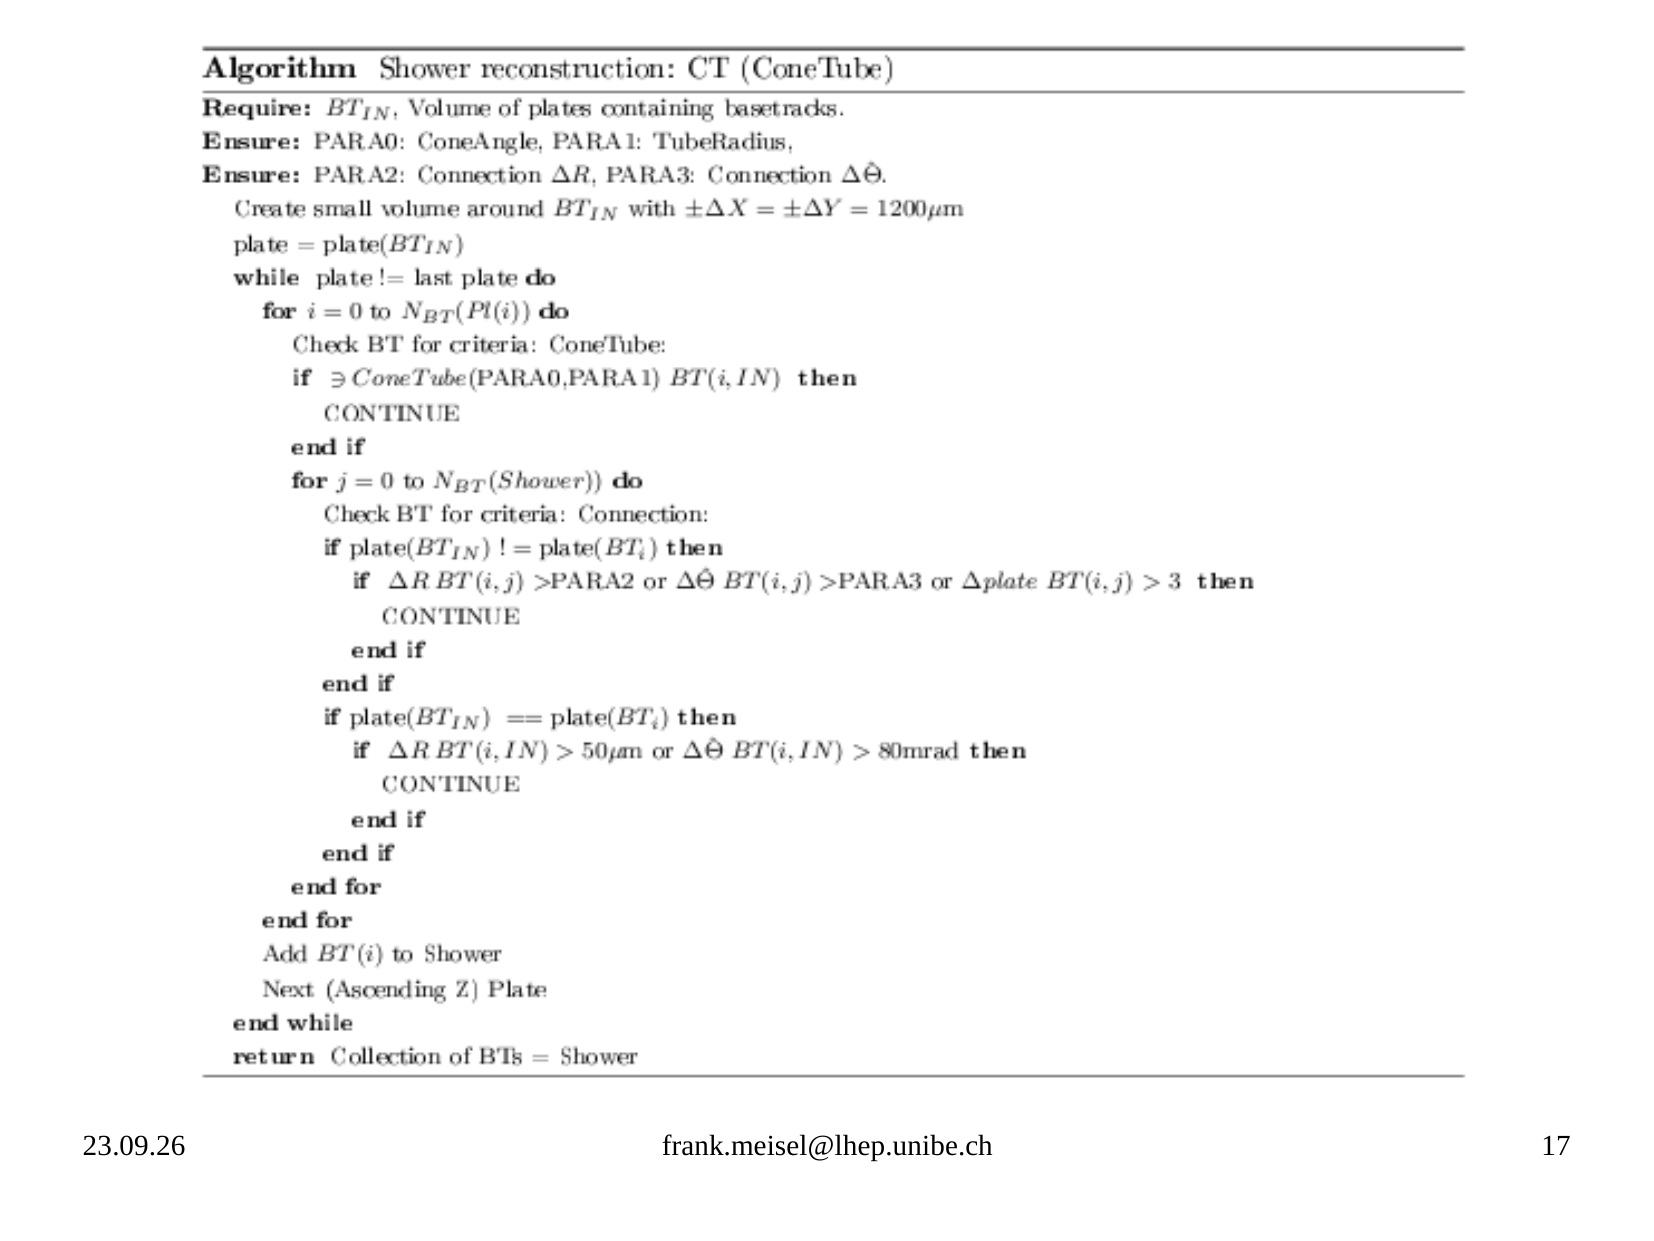

# Shower Reco Alg: OI
frank.meisel@lhep.unibe.ch
17